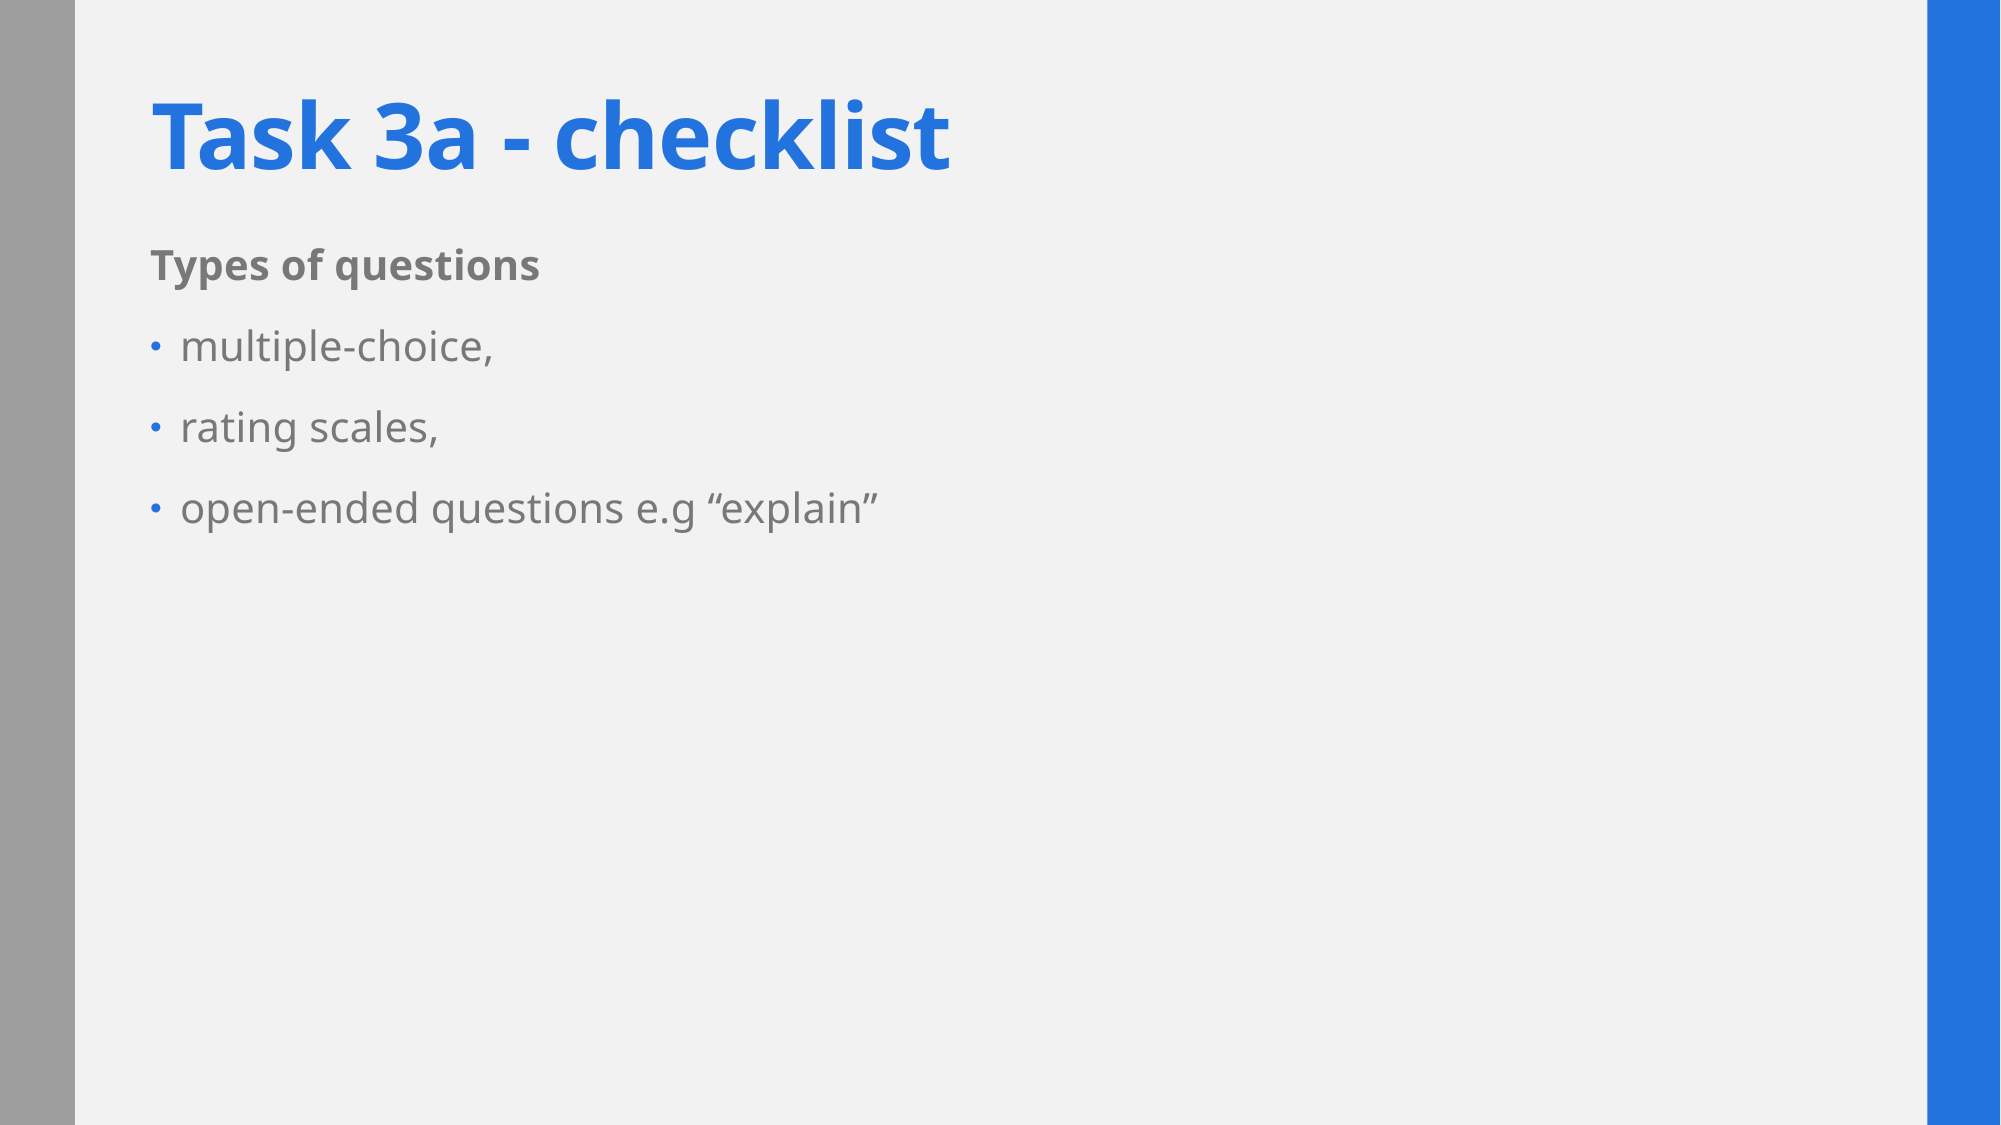

Task 3a - checklist
# Types of questions
multiple-choice,
rating scales,
open-ended questions e.g “explain”